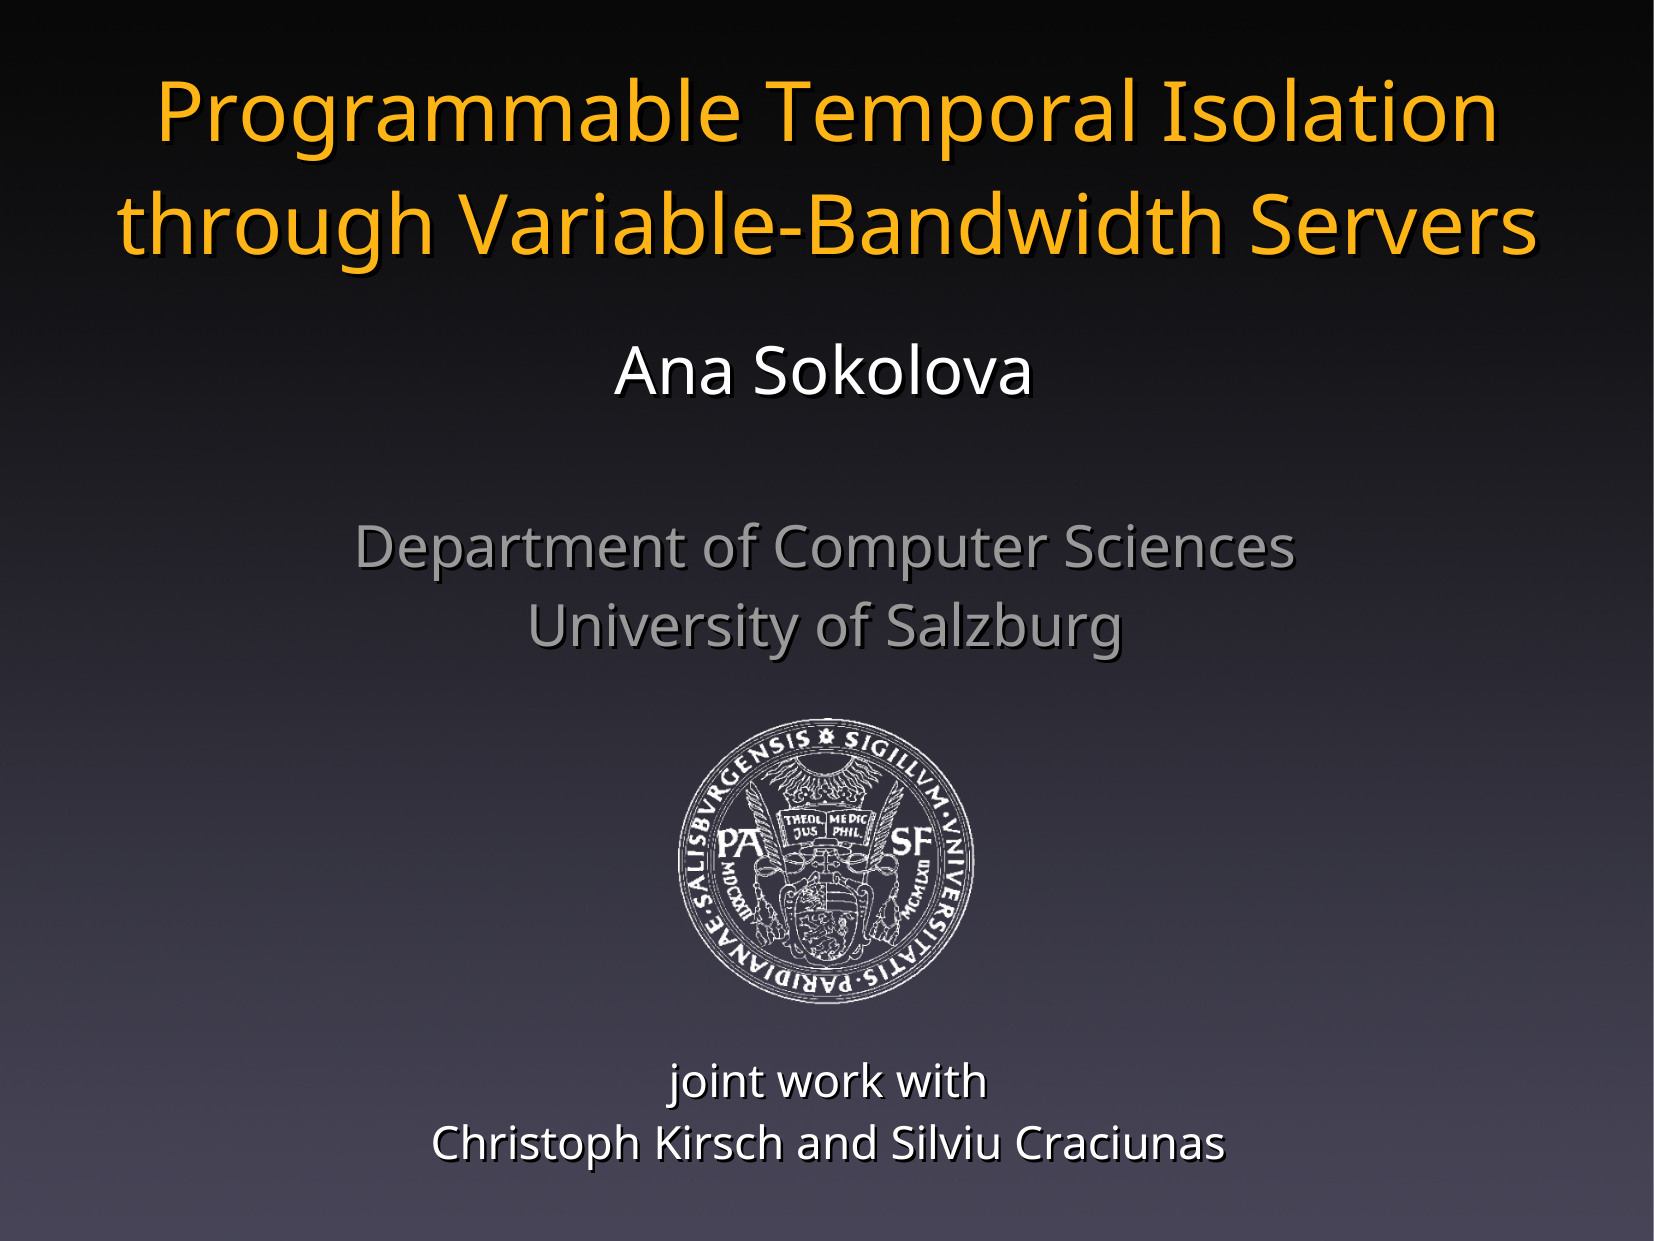

# Programmable Temporal Isolation through Variable-Bandwidth Servers
Ana Sokolova
Department of Computer Sciences
University of Salzburg
joint work with
Christoph Kirsch and Silviu Craciunas